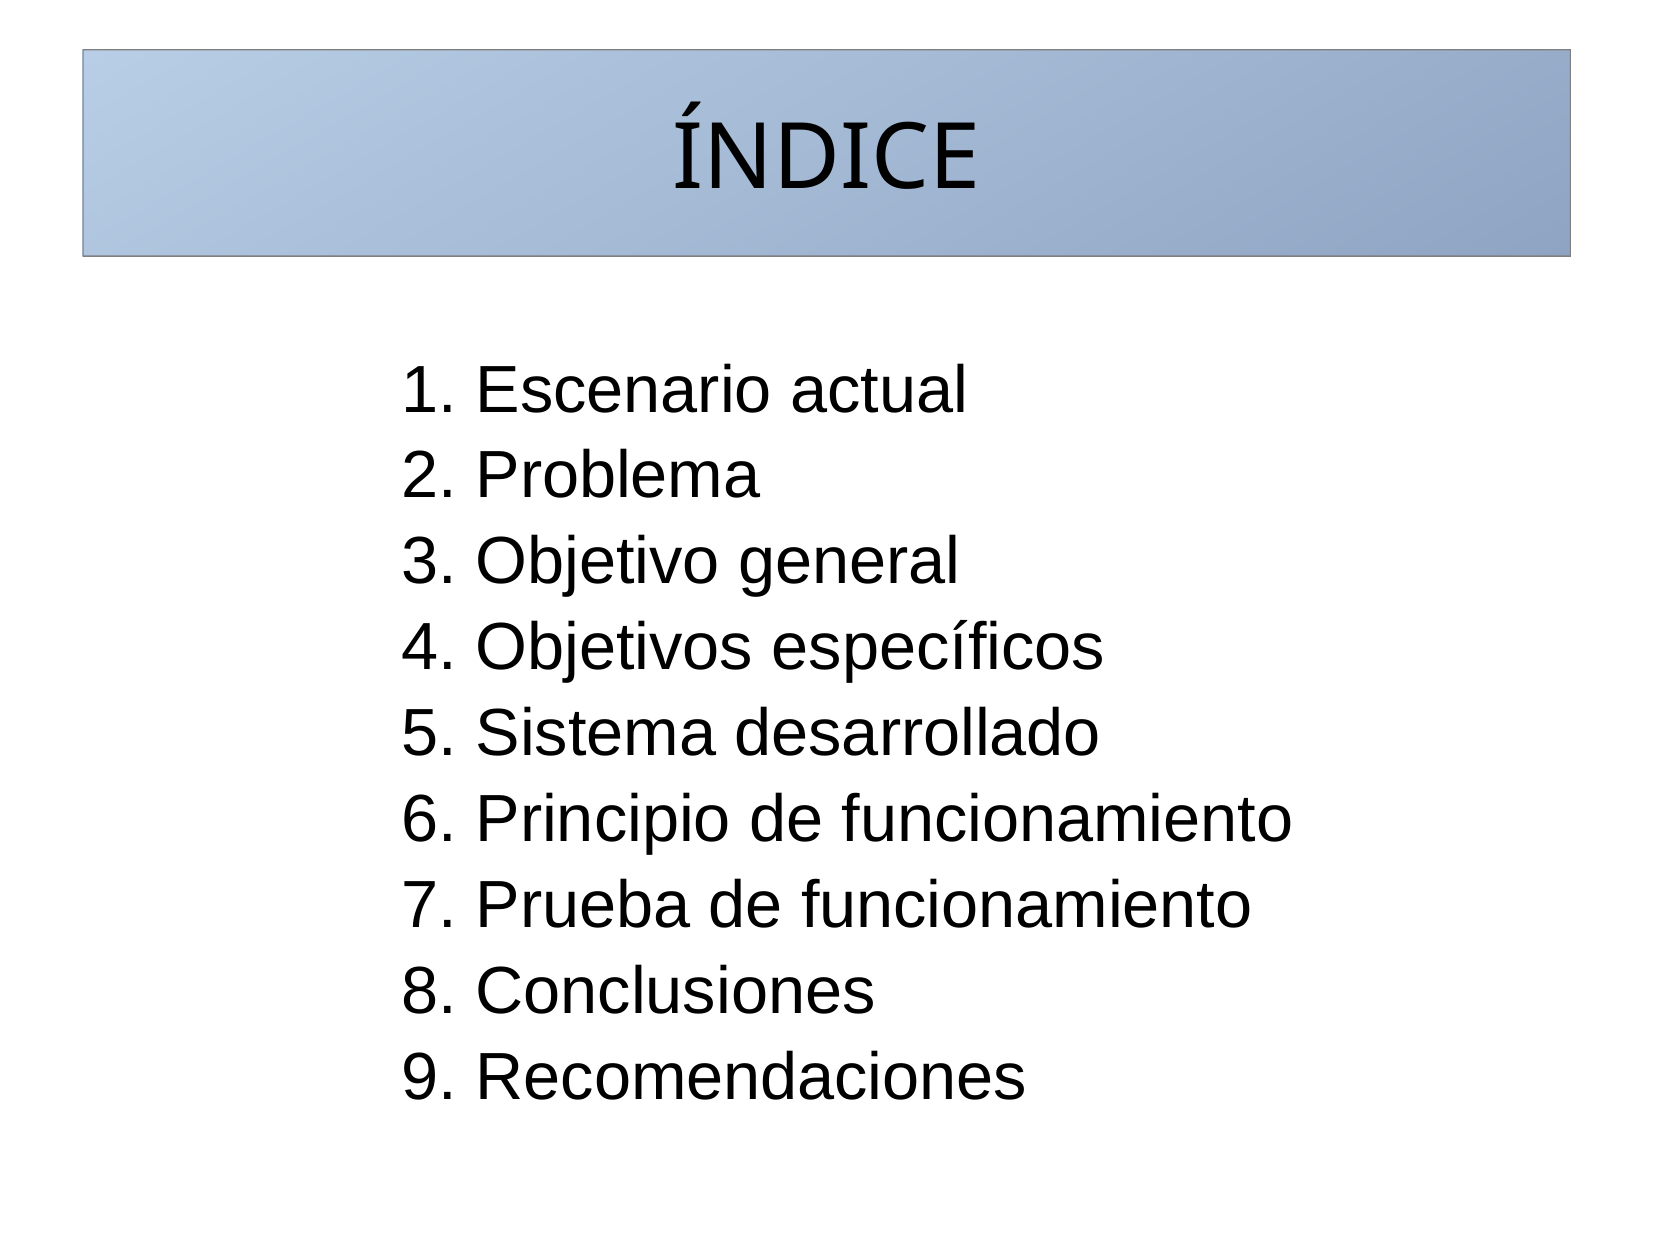

# ÍNDICE
1. Escenario actual
2. Problema
3. Objetivo general
4. Objetivos específicos
5. Sistema desarrollado
6. Principio de funcionamiento
7. Prueba de funcionamiento
8. Conclusiones
9. Recomendaciones